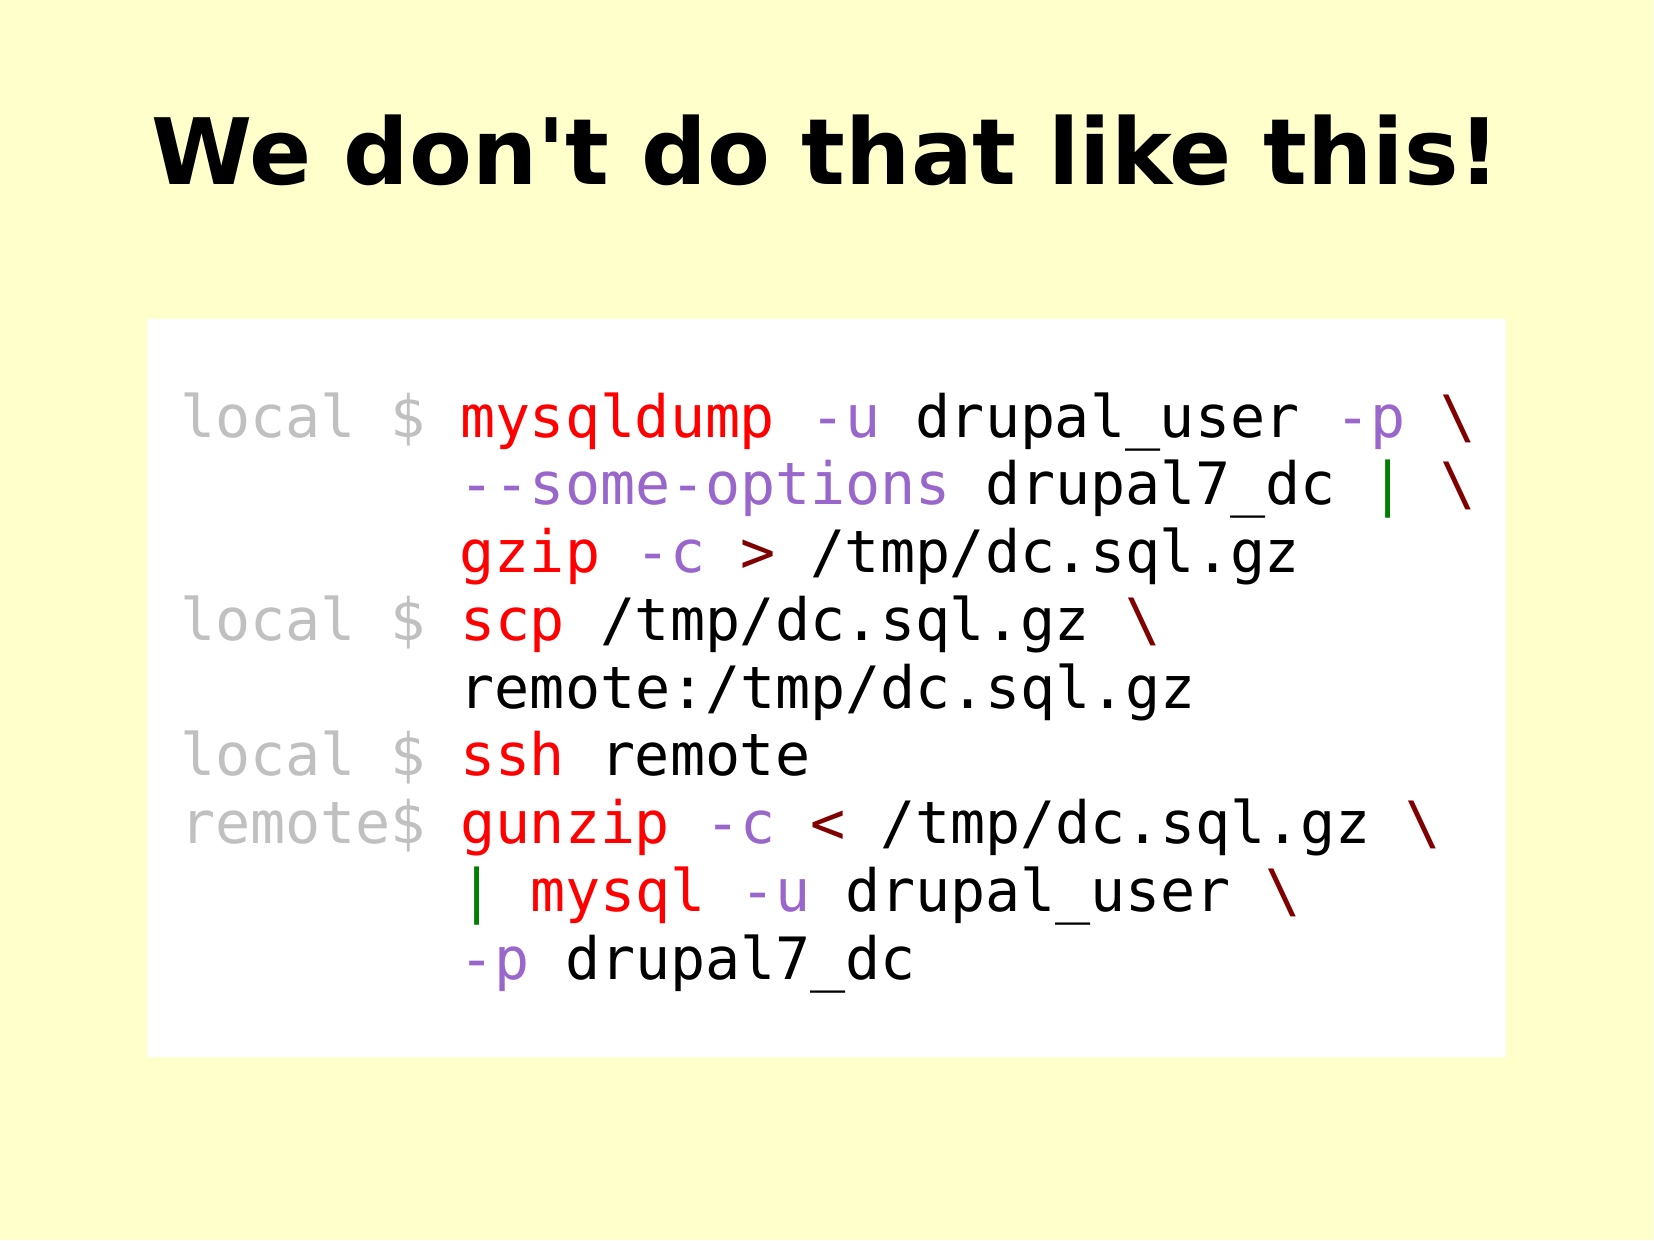

# We don't do that like this!
local $ mysqldump -u drupal_user -p \
 --some-options drupal7_dc | \
 gzip -c > /tmp/dc.sql.gz
local $ scp /tmp/dc.sql.gz \
 remote:/tmp/dc.sql.gz
local $ ssh remote
remote$ gunzip -c < /tmp/dc.sql.gz \
 | mysql -u drupal_user \
 -p drupal7_dc